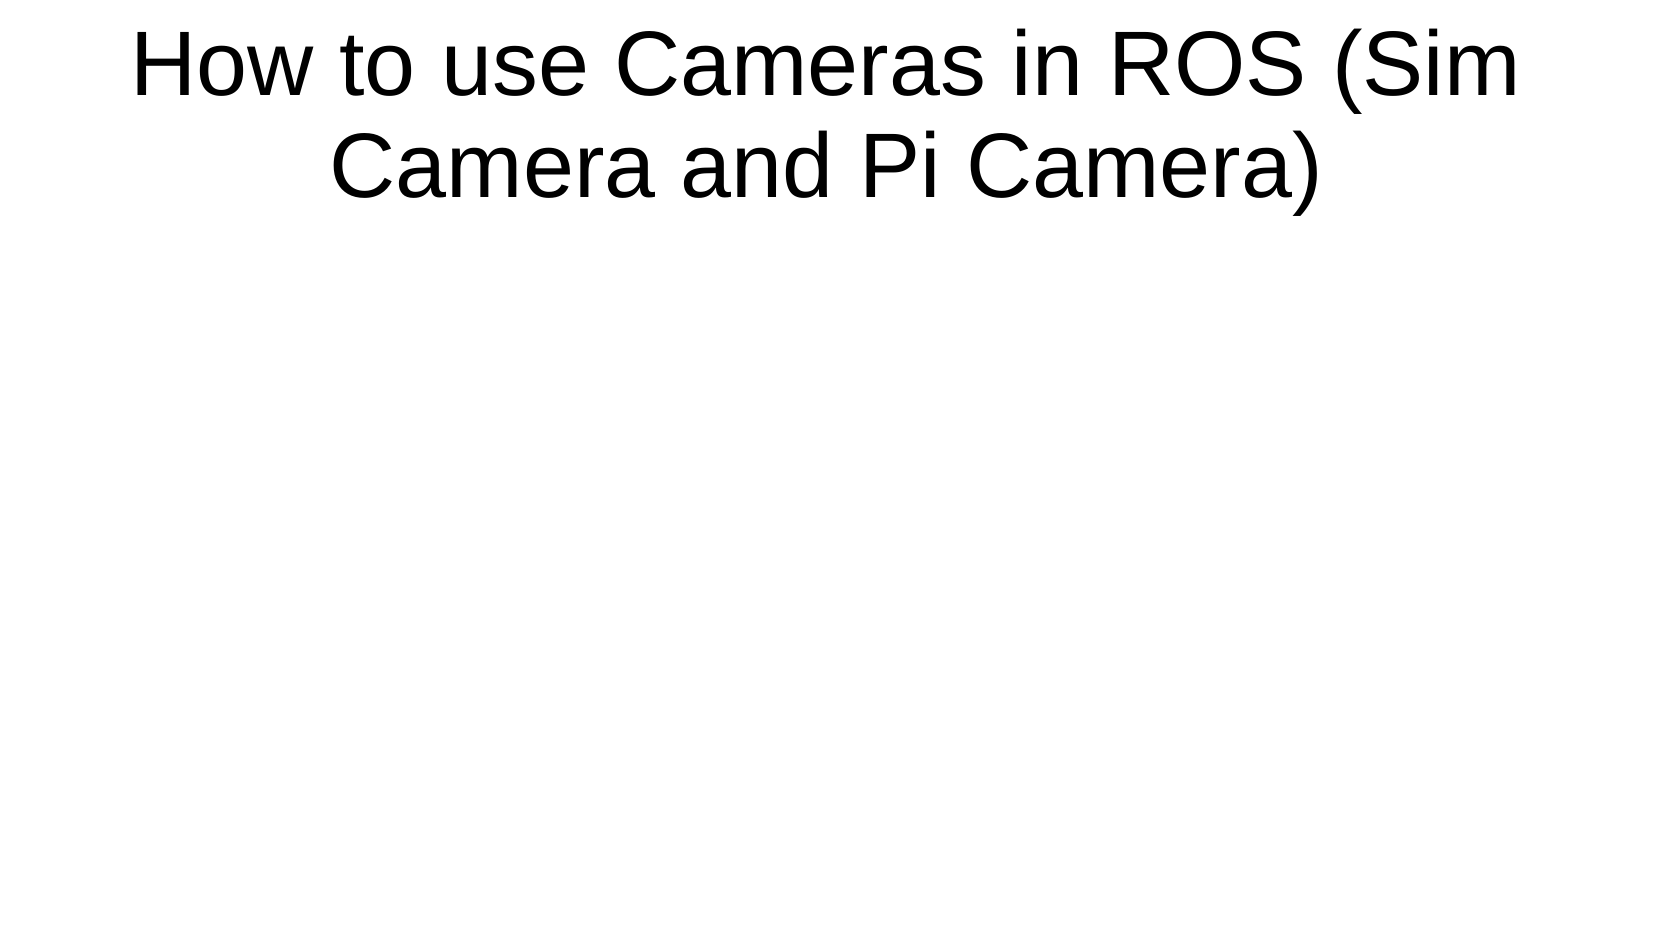

# How to use Cameras in ROS (Sim Camera and Pi Camera)